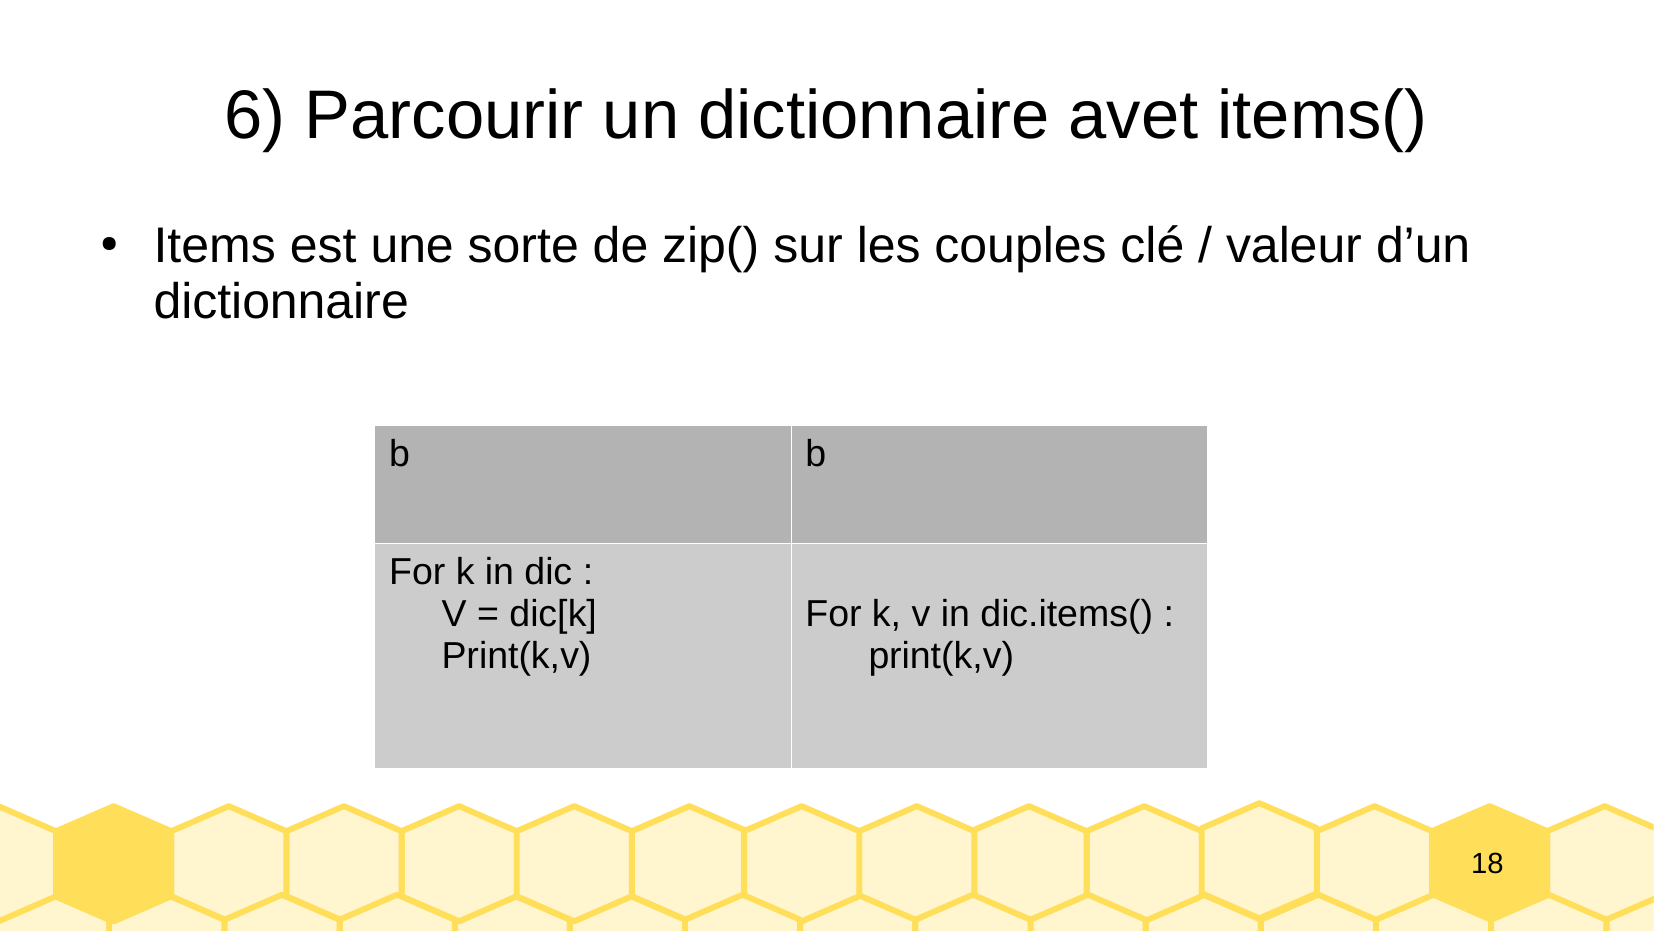

# 6) Parcourir un dictionnaire avet items()
Items est une sorte de zip() sur les couples clé / valeur d’un dictionnaire
| b | b |
| --- | --- |
| For k in dic : V = dic[k] Print(k,v) | For k, v in dic.items() : print(k,v) |